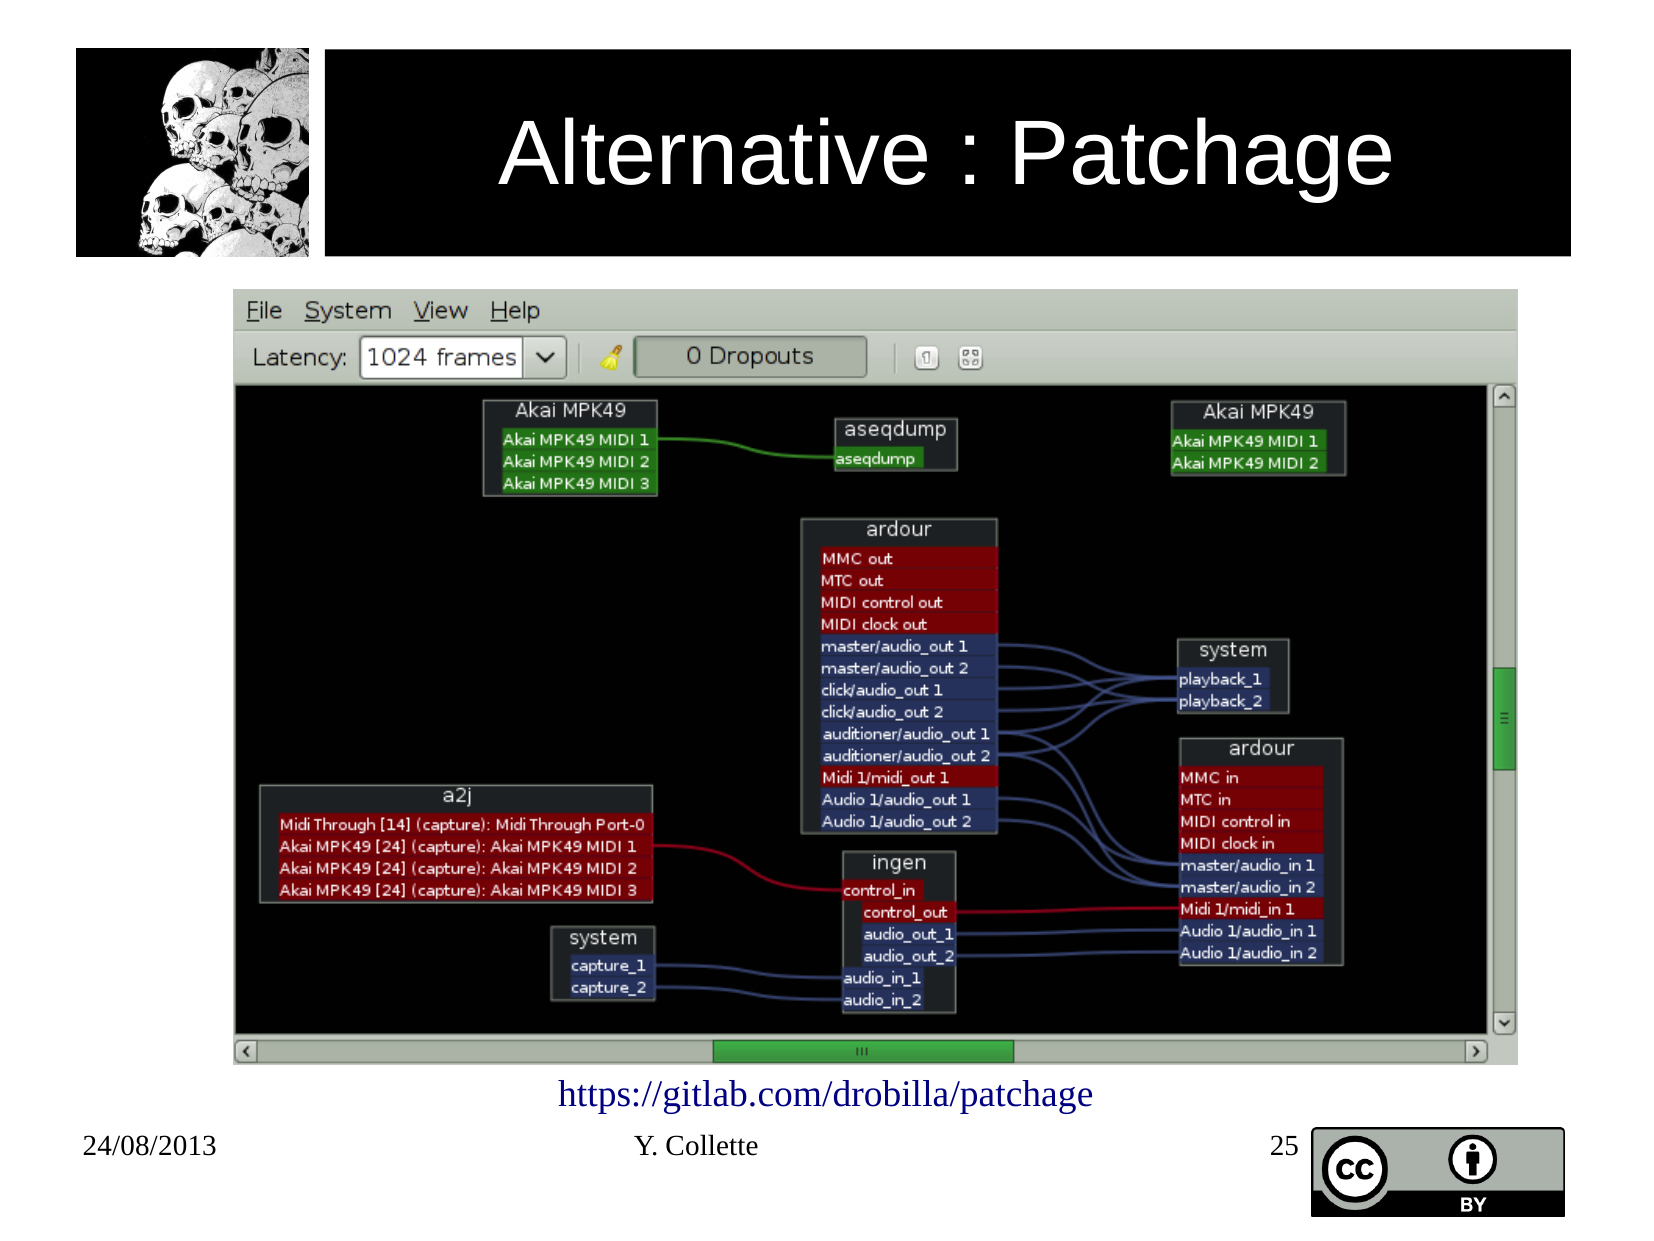

# Alternative : Patchage
https://gitlab.com/drobilla/patchage
Y. Collette
25